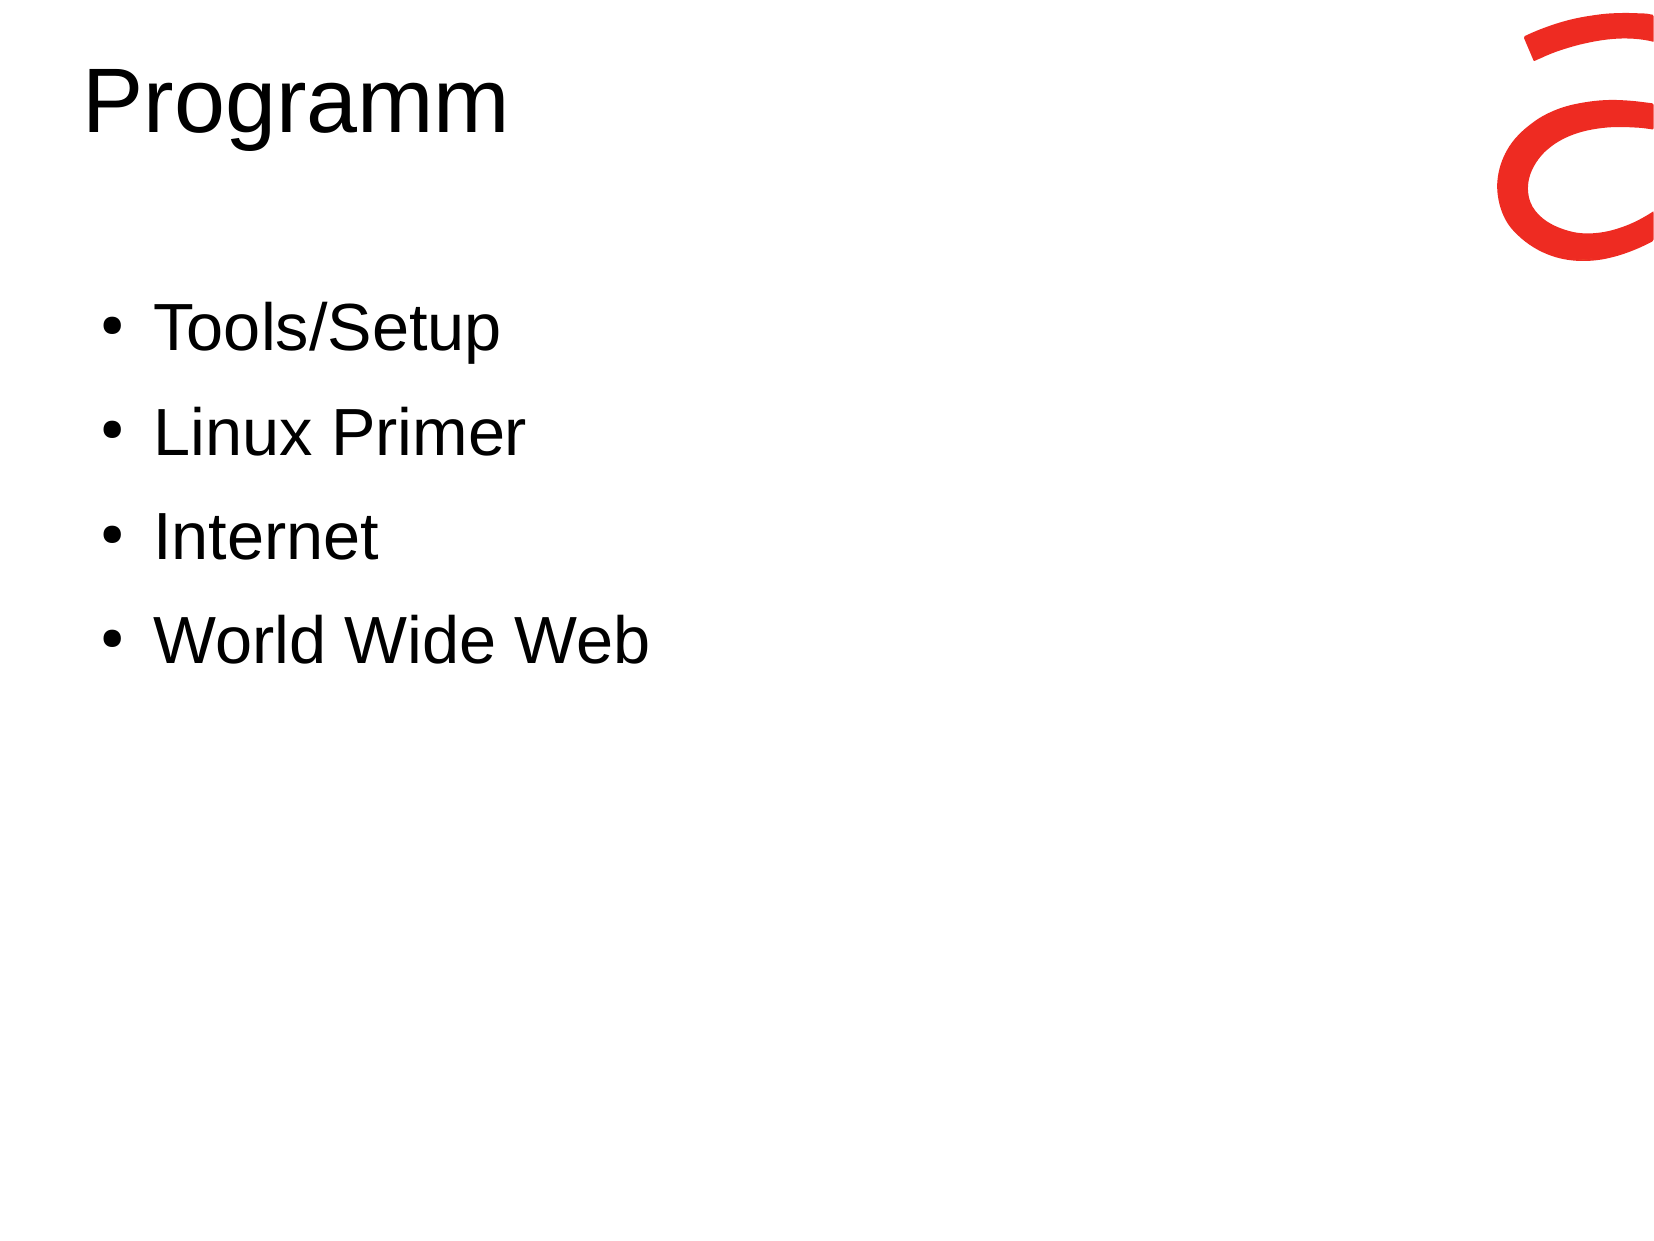

# Programm
Tools/Setup
Linux Primer
Internet
World Wide Web